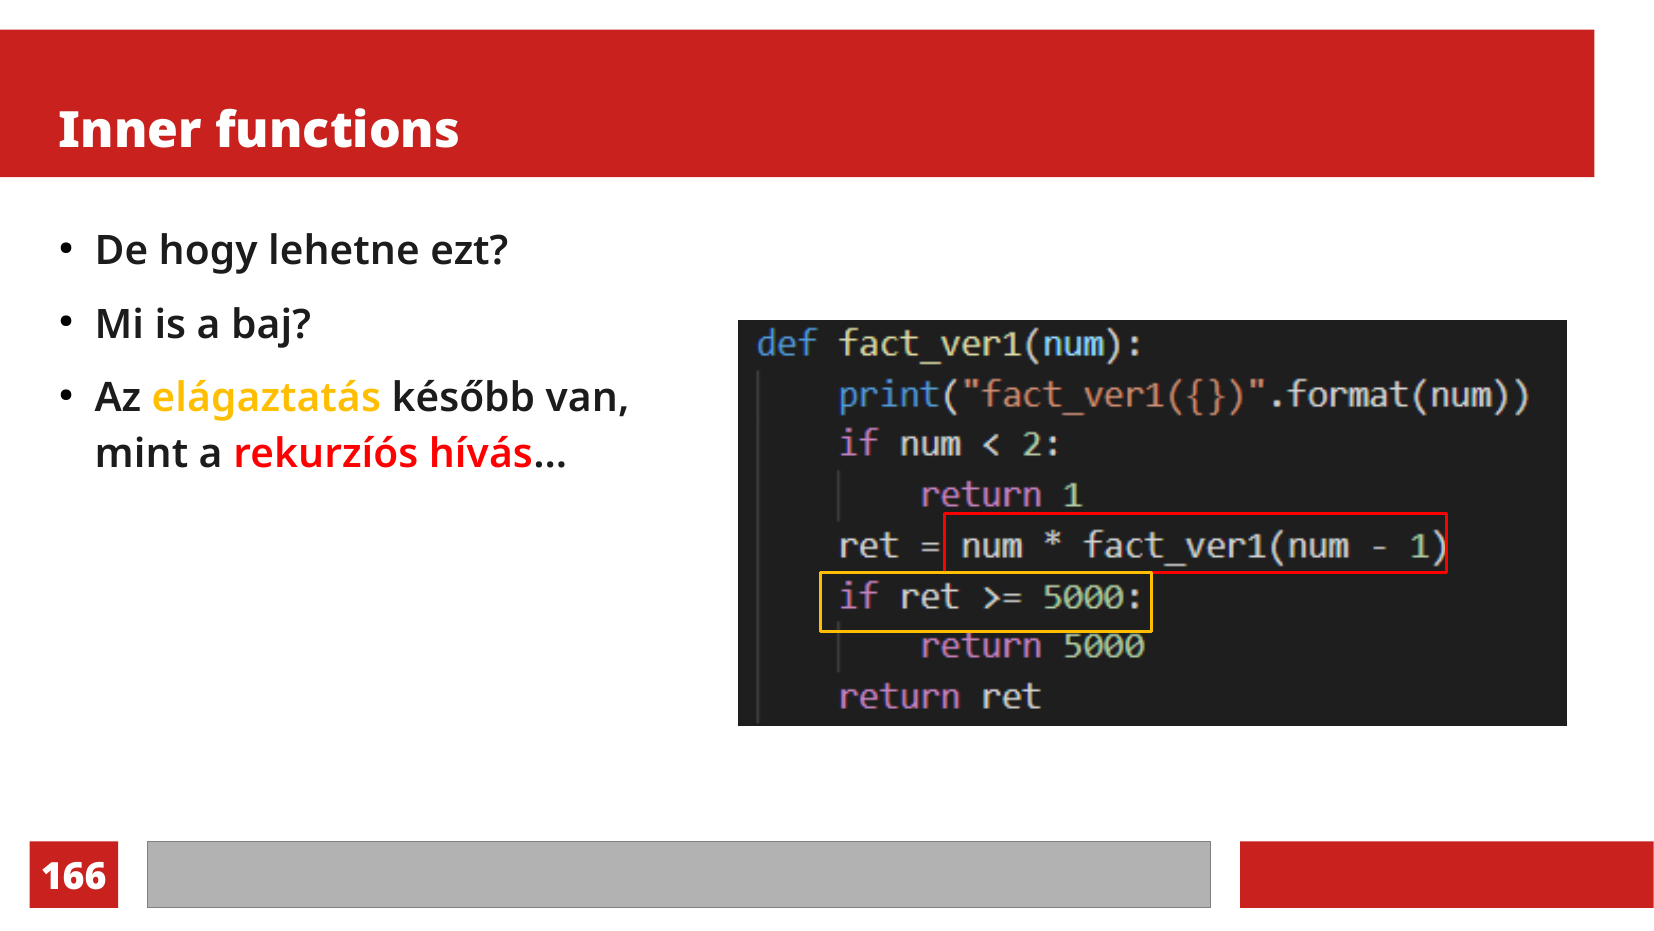

# Inner functions
De hogy lehetne ezt?
Mi is a baj?
Az elágaztatás később van,
mint a rekurzíós hívás...
166